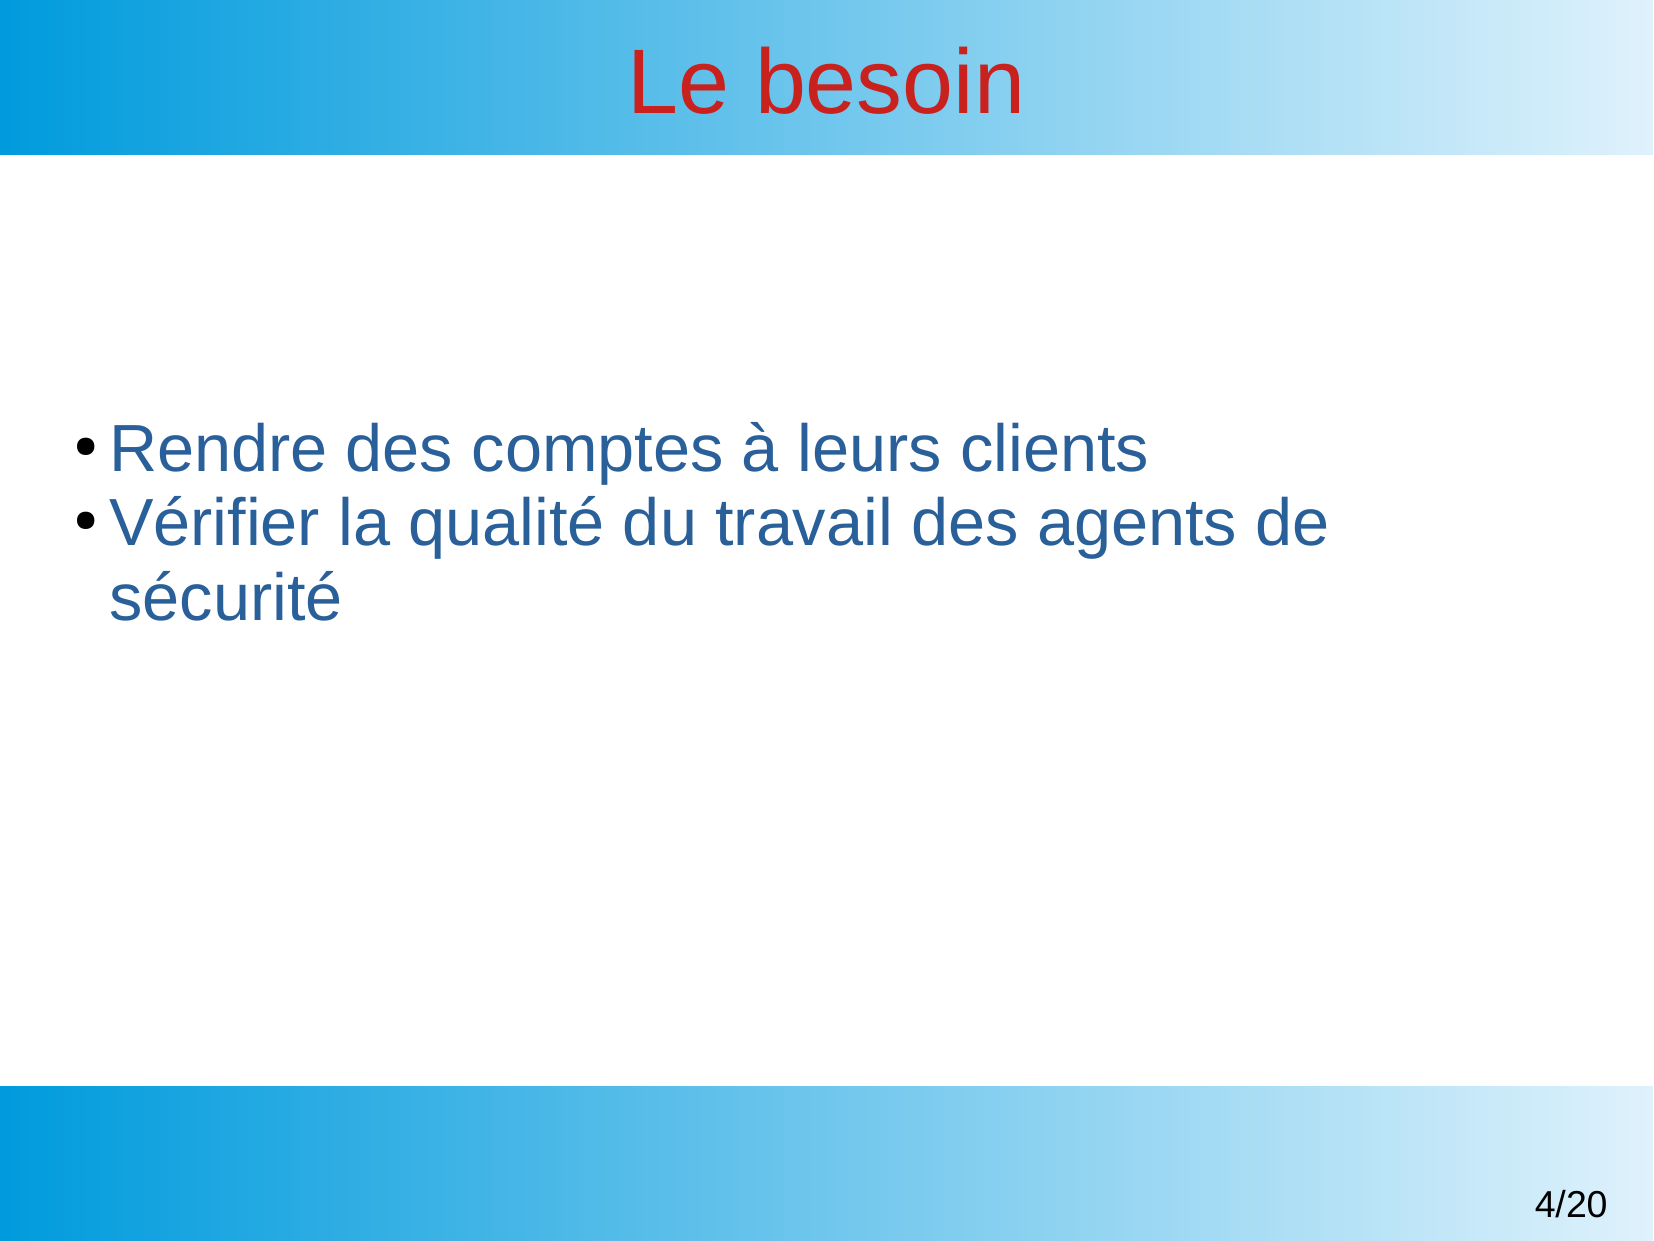

# Le besoin
Rendre des comptes à leurs clients
Vérifier la qualité du travail des agents de sécurité